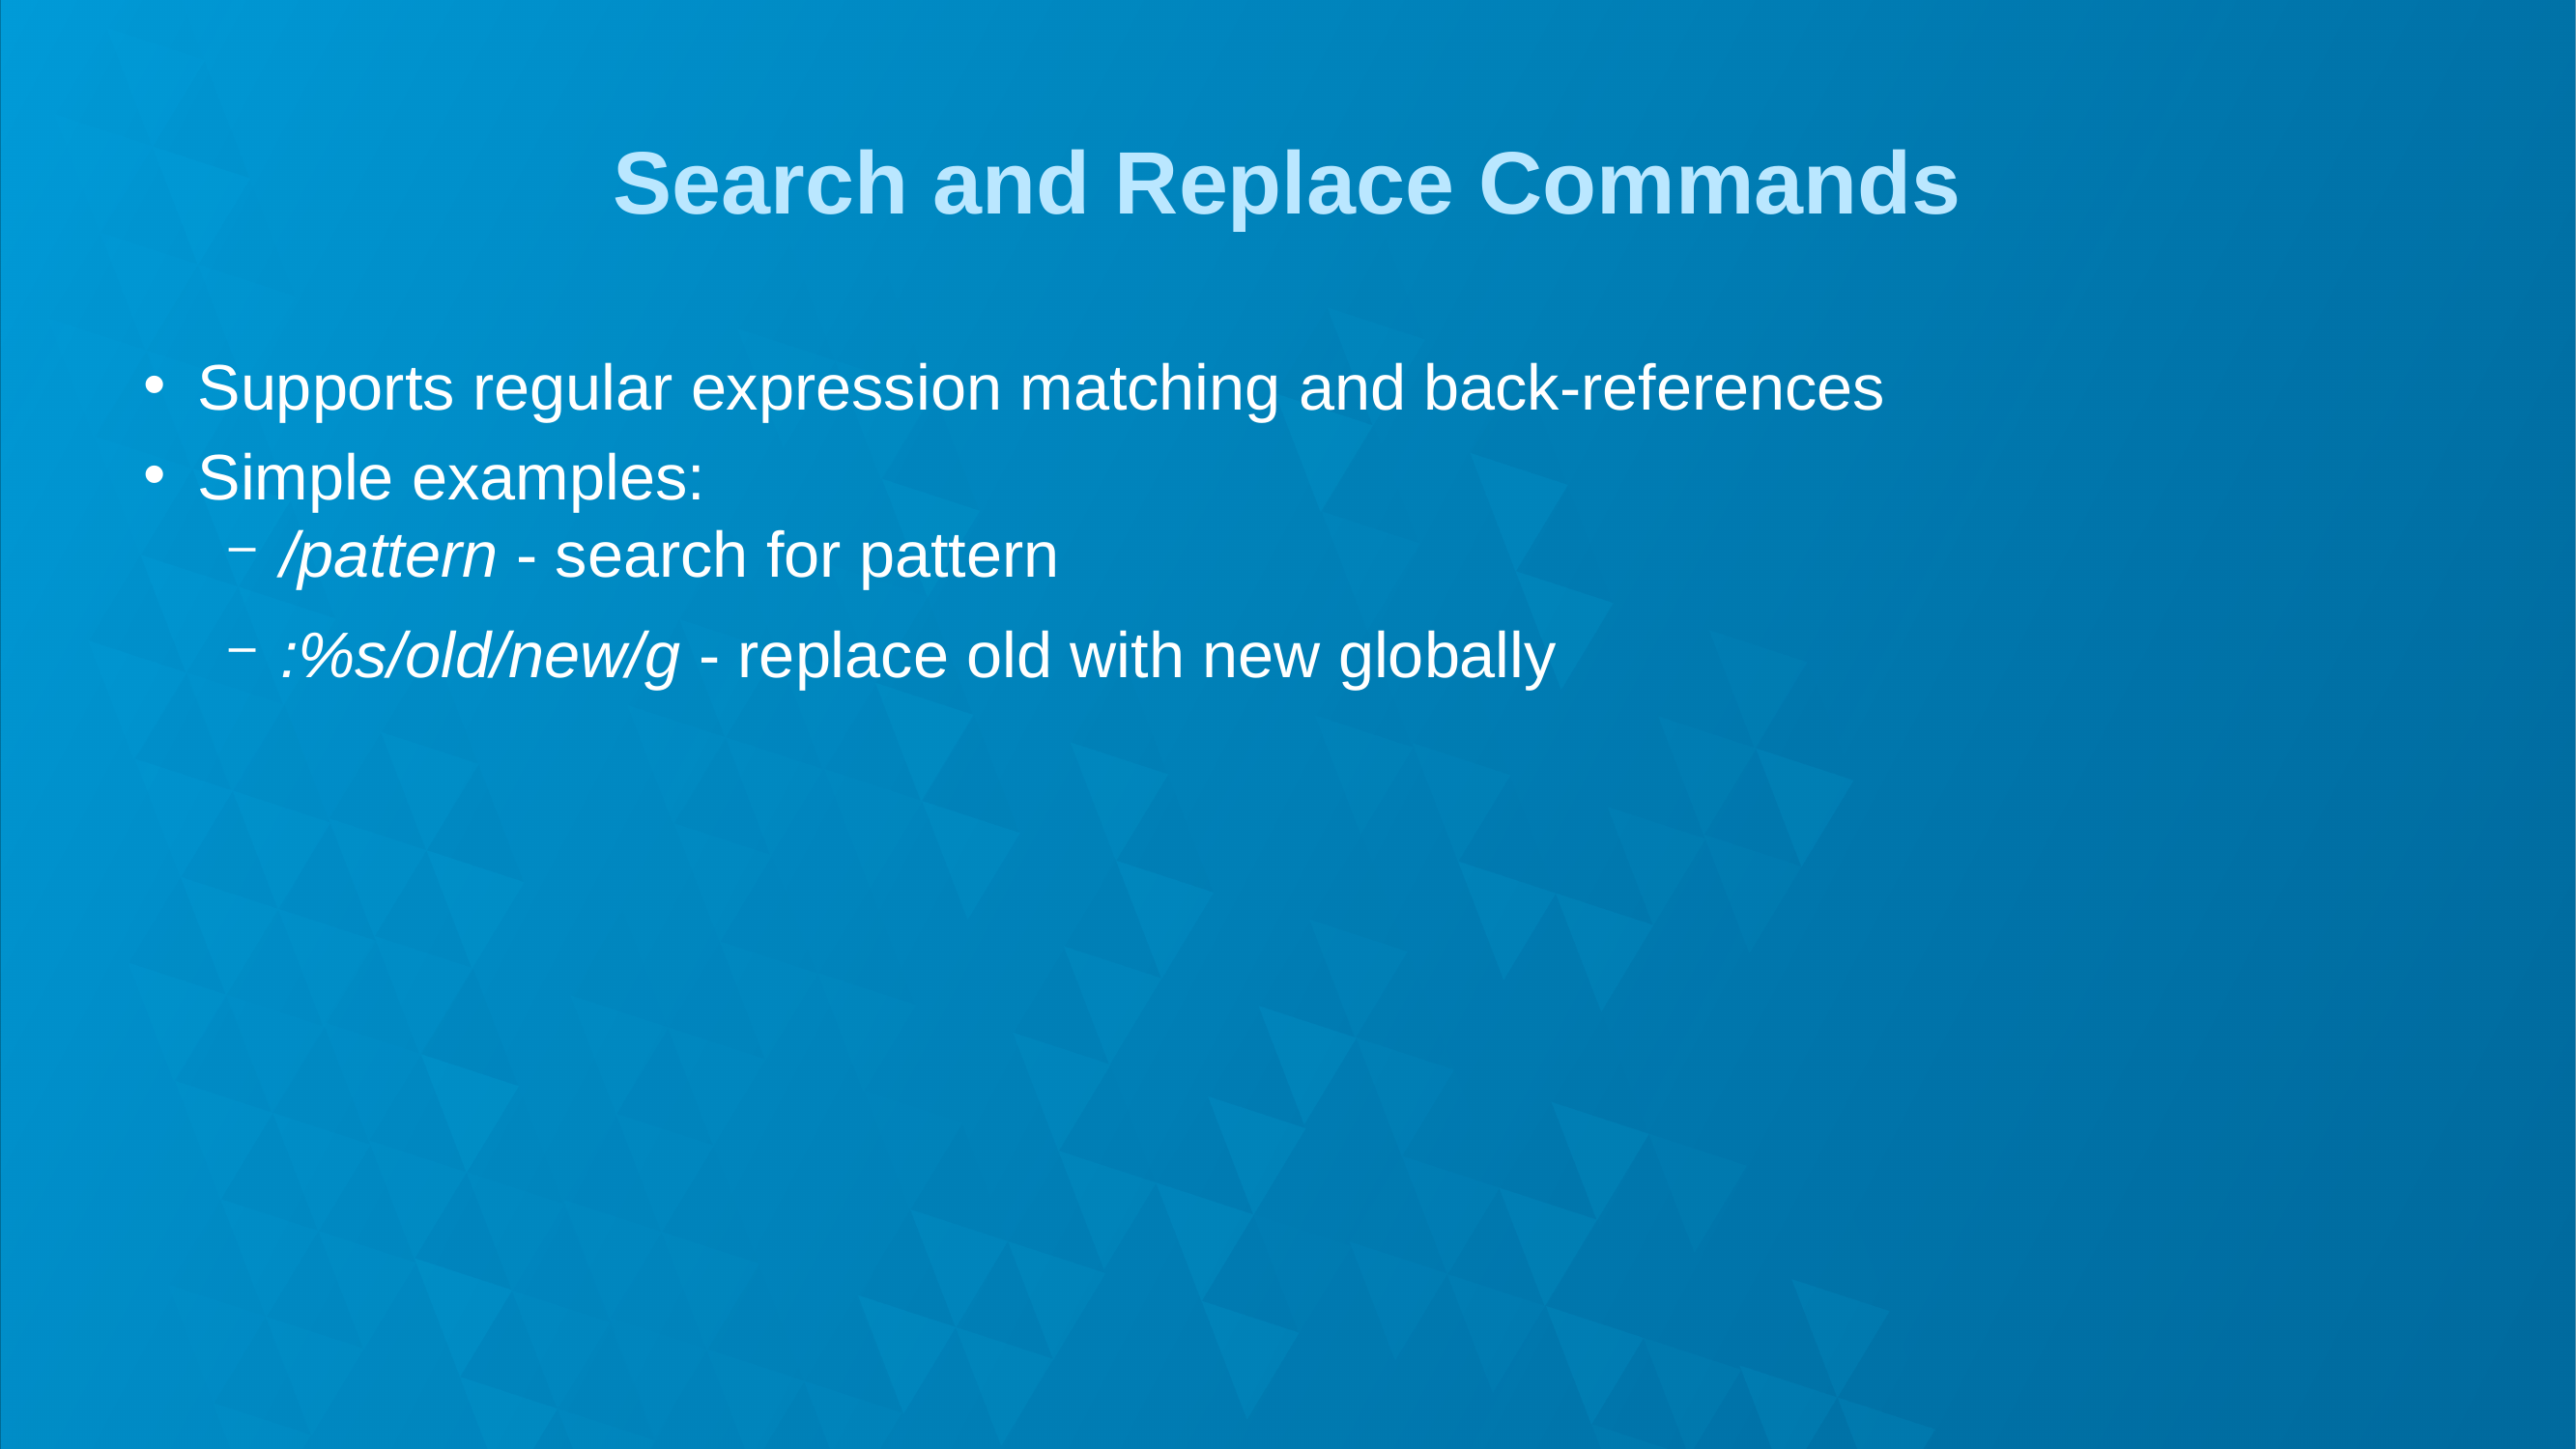

# Search and Replace Commands
Supports regular expression matching and back-references
Simple examples:
/pattern - search for pattern
:%s/old/new/g - replace old with new globally